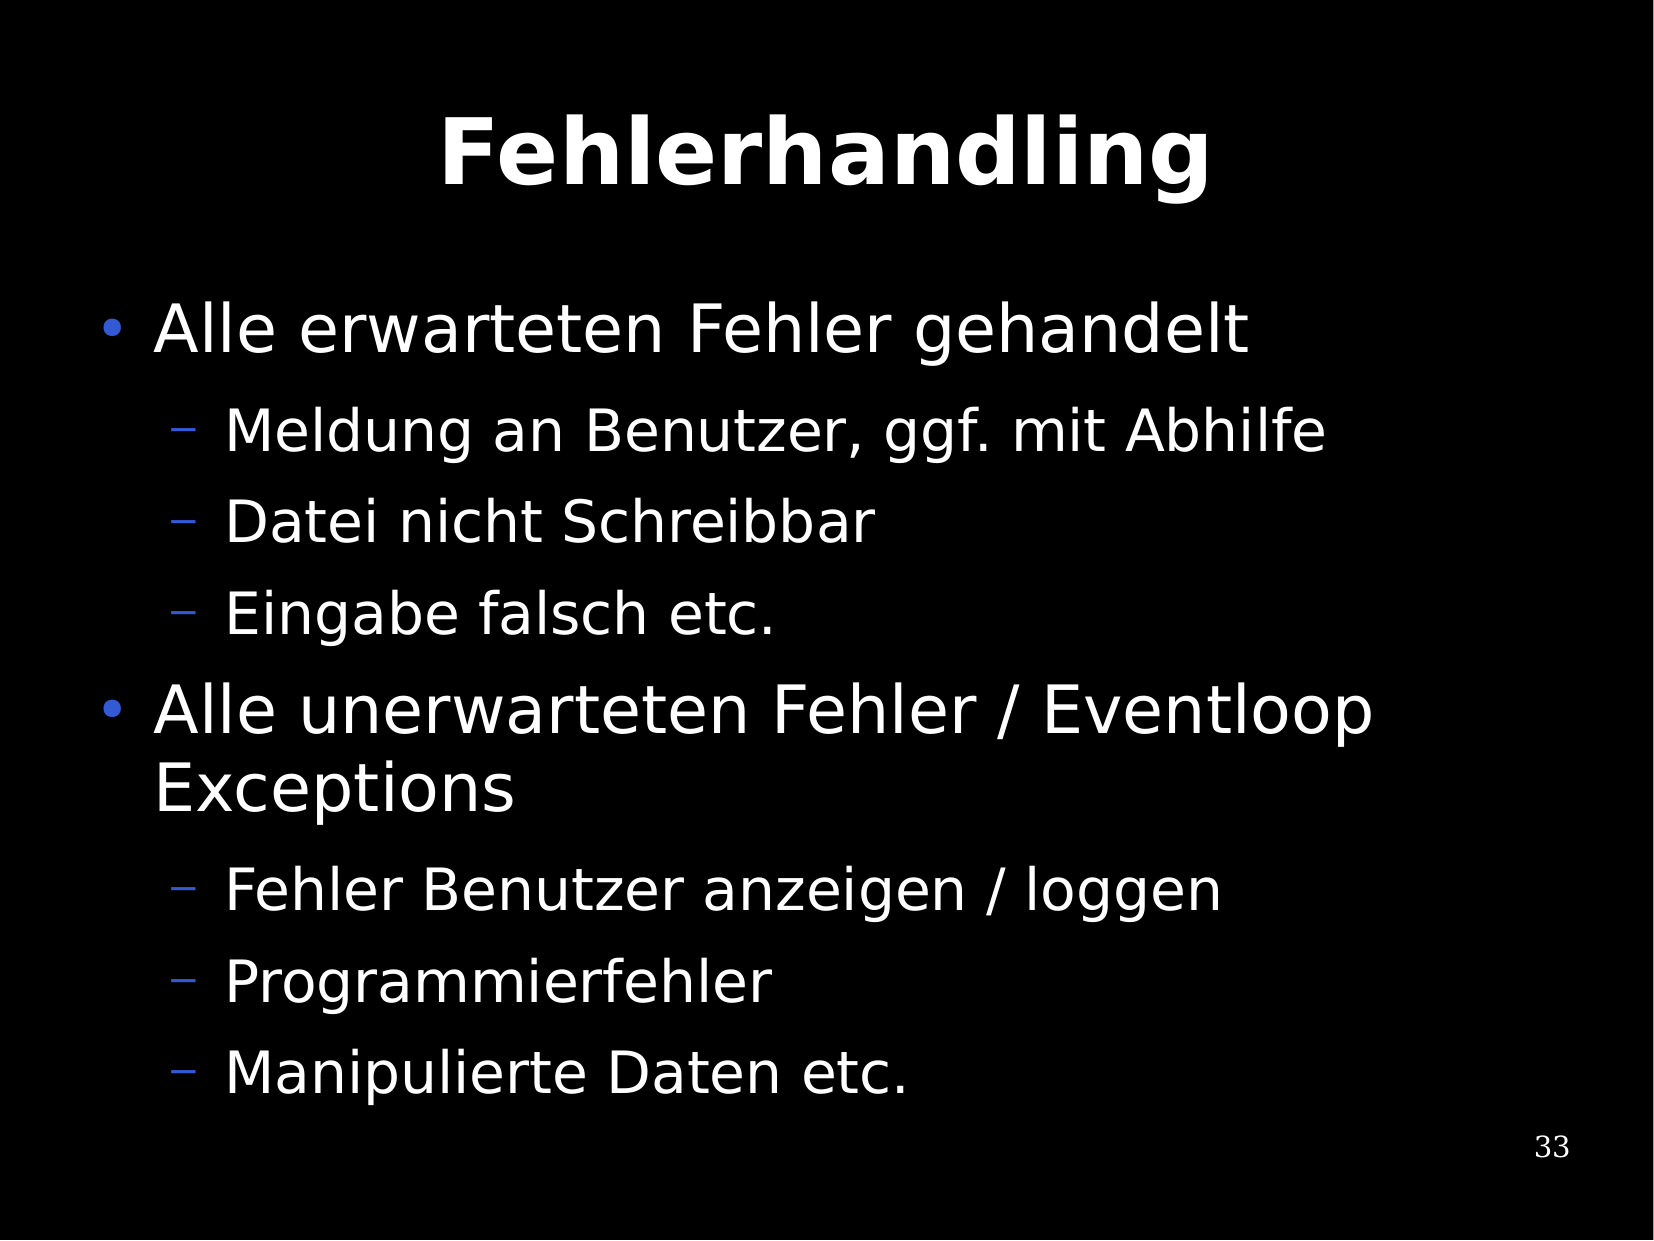

# Fehlerhandling
Alle erwarteten Fehler gehandelt
Meldung an Benutzer, ggf. mit Abhilfe
Datei nicht Schreibbar
Eingabe falsch etc.
Alle unerwarteten Fehler / Eventloop Exceptions
Fehler Benutzer anzeigen / loggen
Programmierfehler
Manipulierte Daten etc.
33